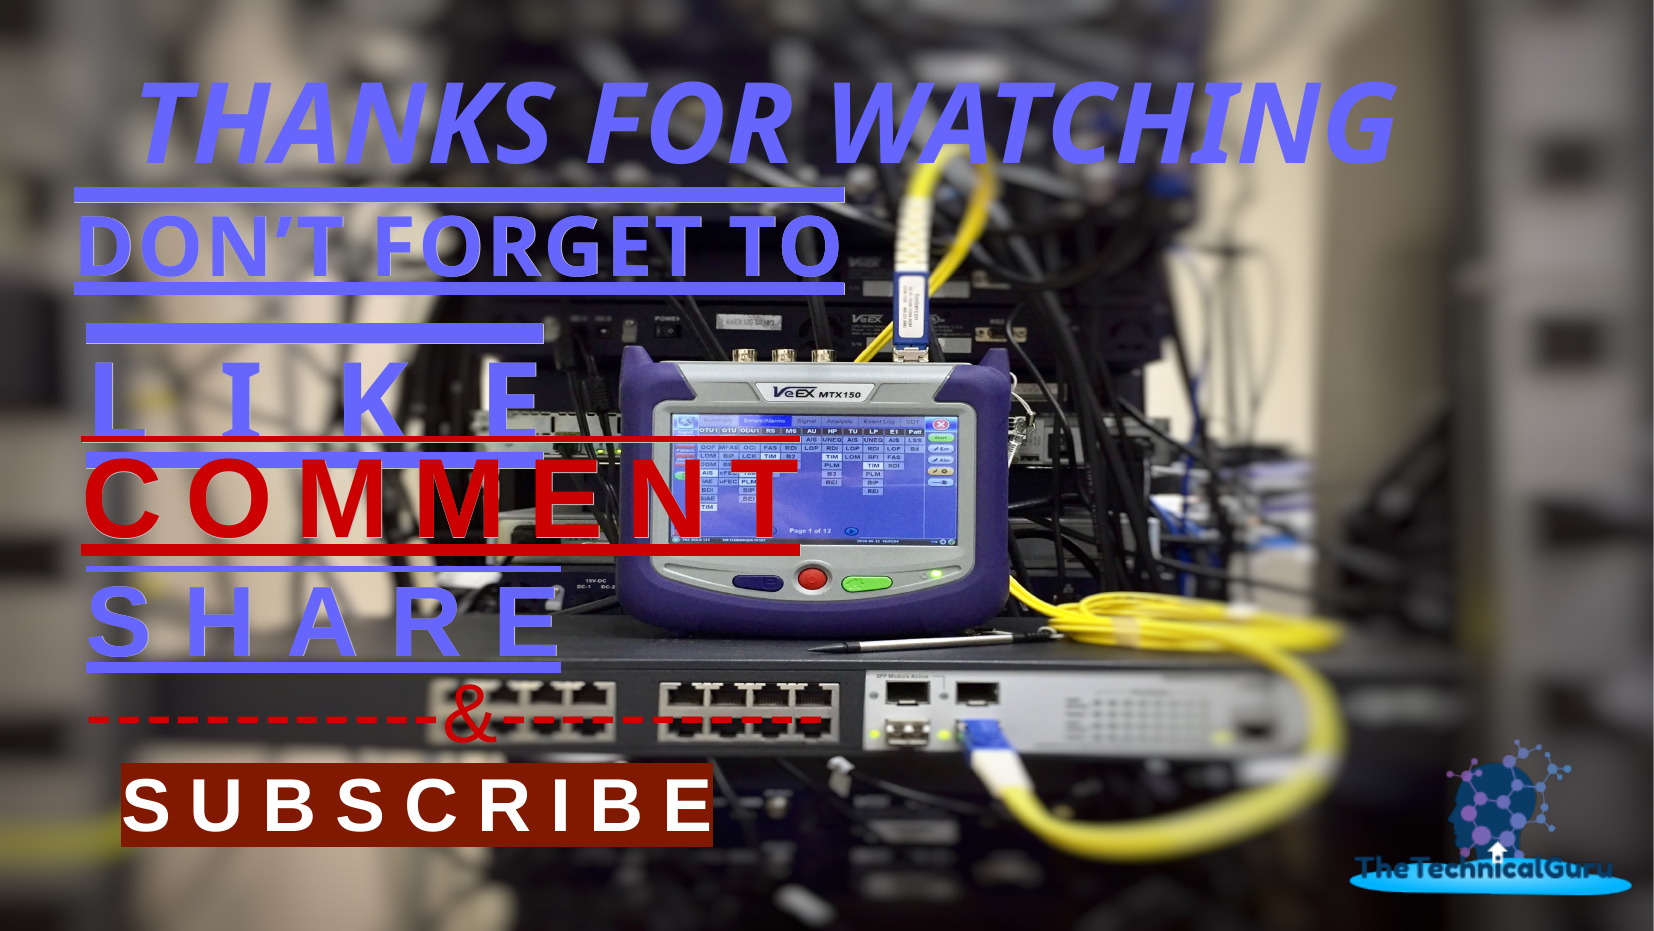

THANKS FOR WATCHING
DON’T FORGET TO
LIKE
COMMENT
SHARE
------------&-----------
SUBSCRIBE